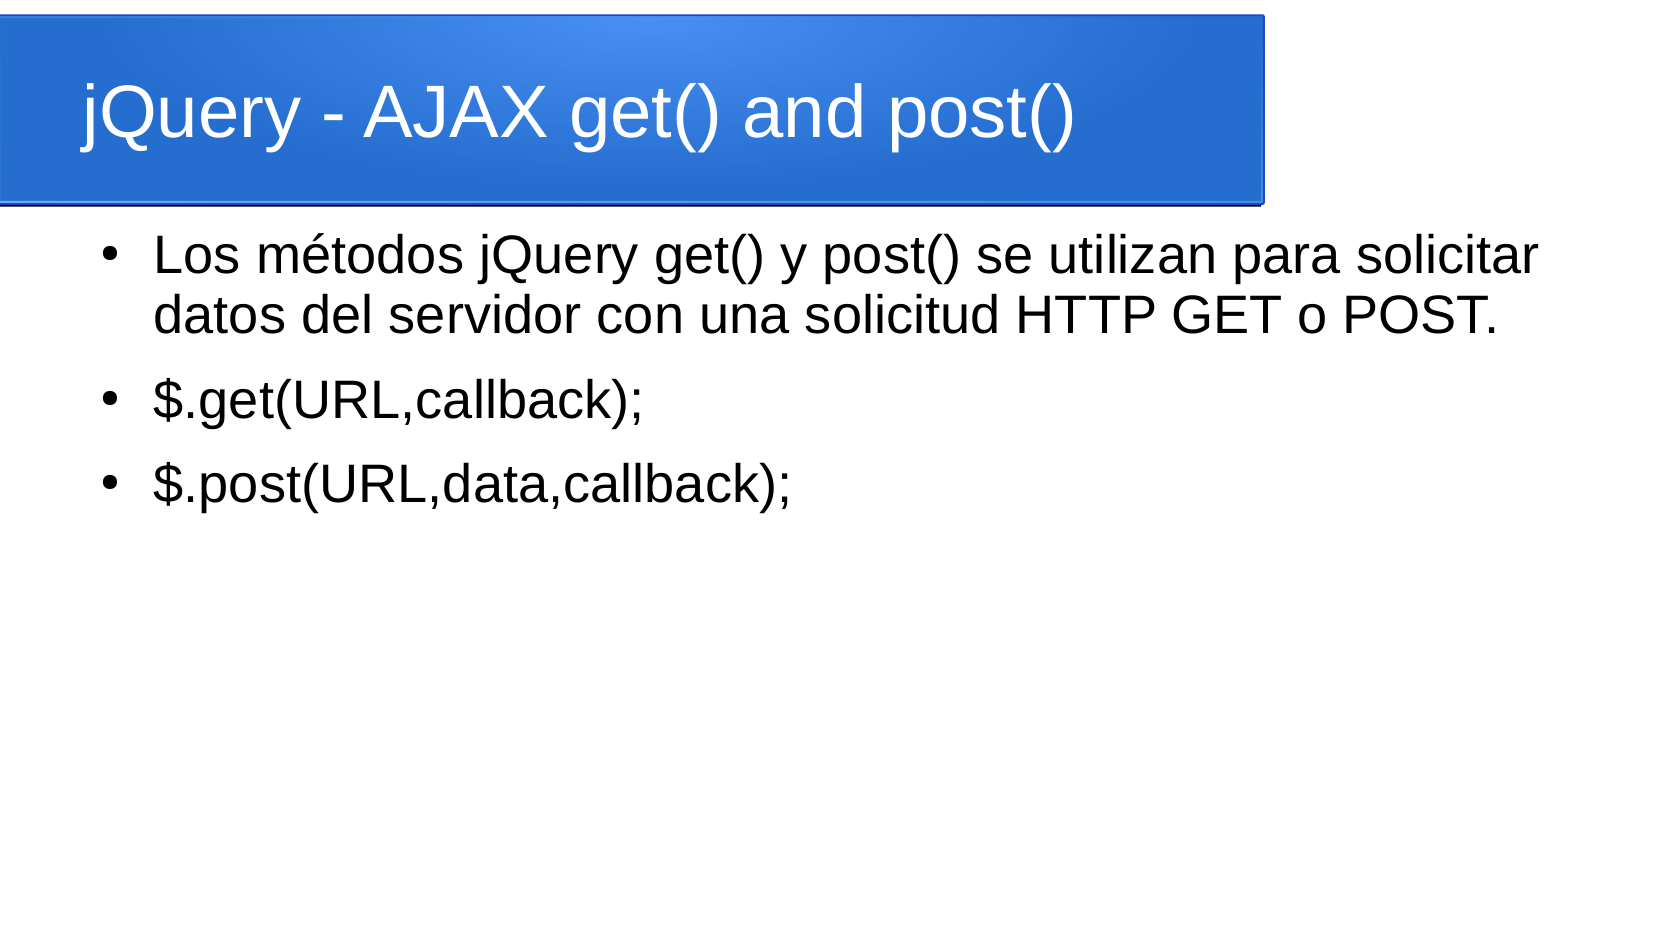

# jQuery - AJAX get() and post()
Los métodos jQuery get() y post() se utilizan para solicitar datos del servidor con una solicitud HTTP GET o POST.
$.get(URL,callback);
$.post(URL,data,callback);